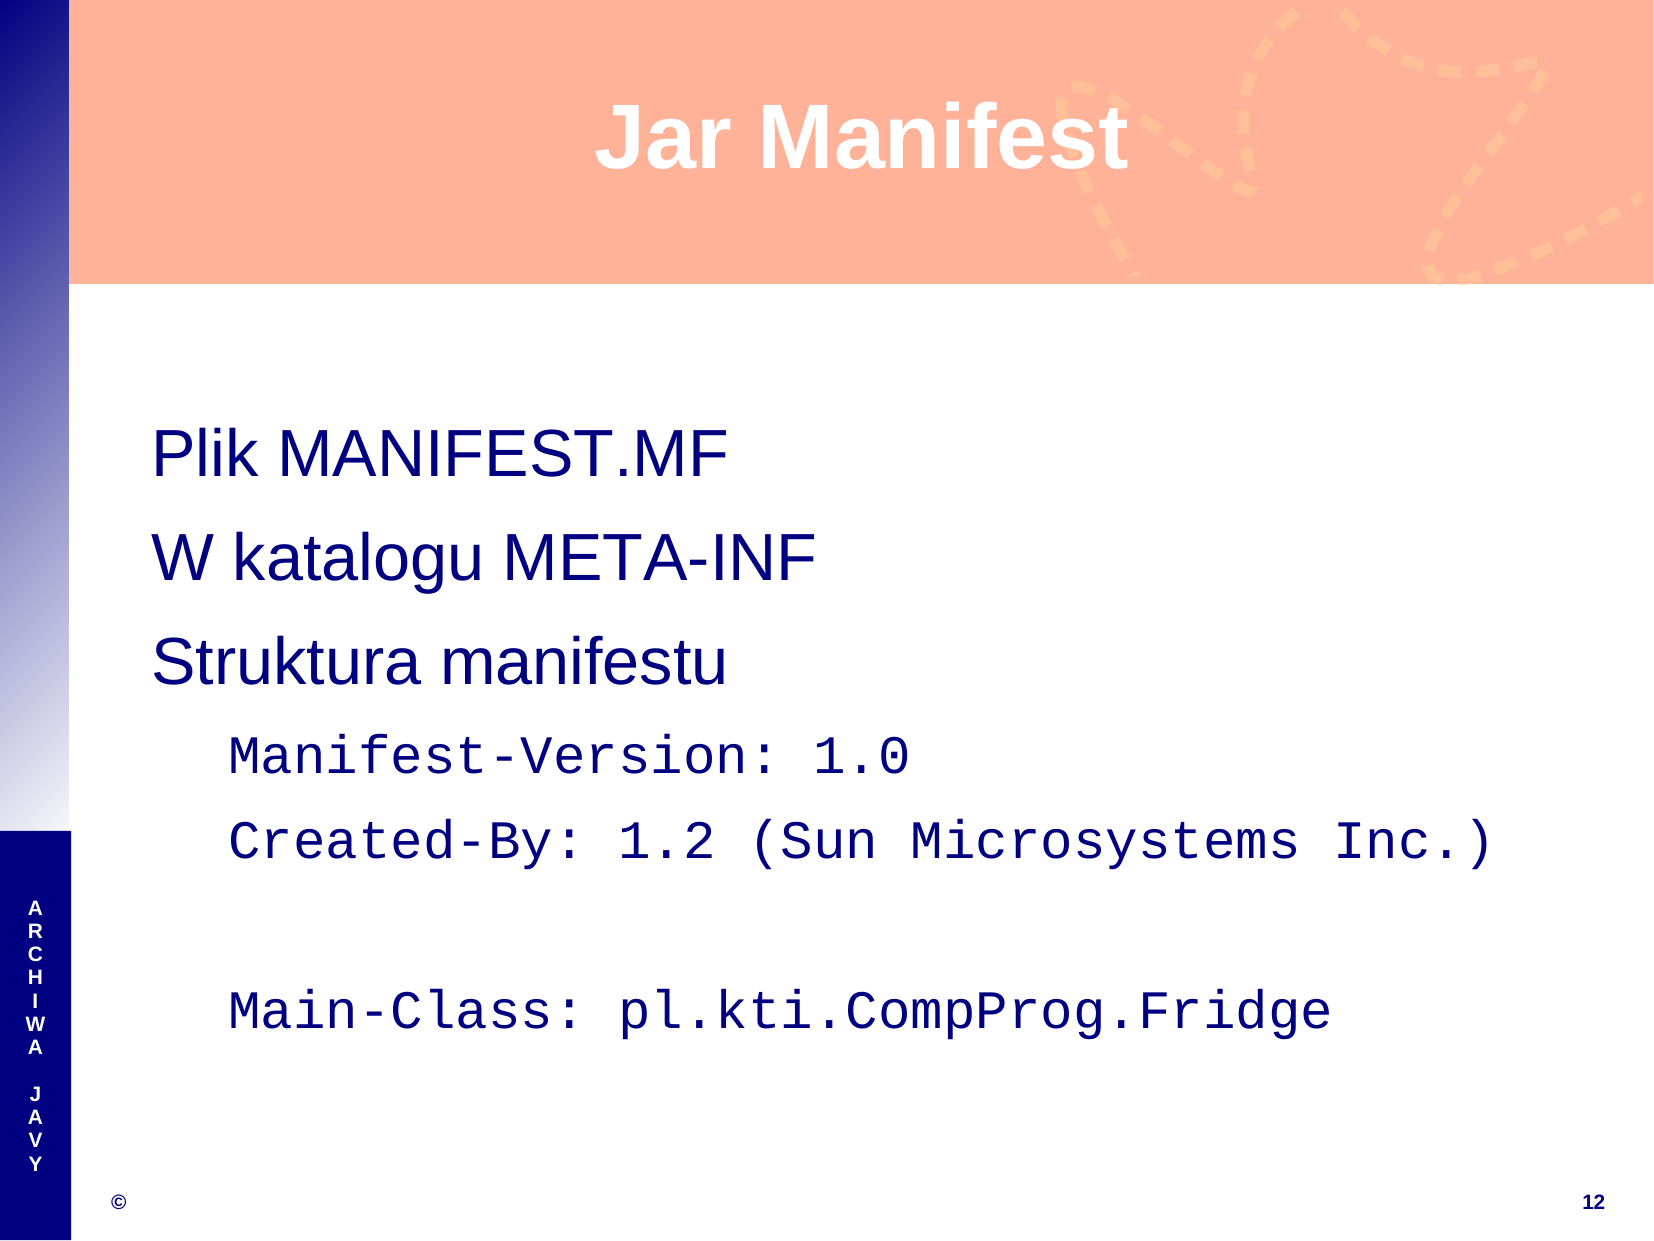

Jar Manifest
# Plik MANIFEST.MF
W katalogu META-INF
Struktura manifestu
Manifest-Version: 1.0
Created-By: 1.2 (Sun Microsystems Inc.)
Main-Class: pl.kti.CompProg.Fridge
A
R
C
H
I
W
A
J
A
V
Y